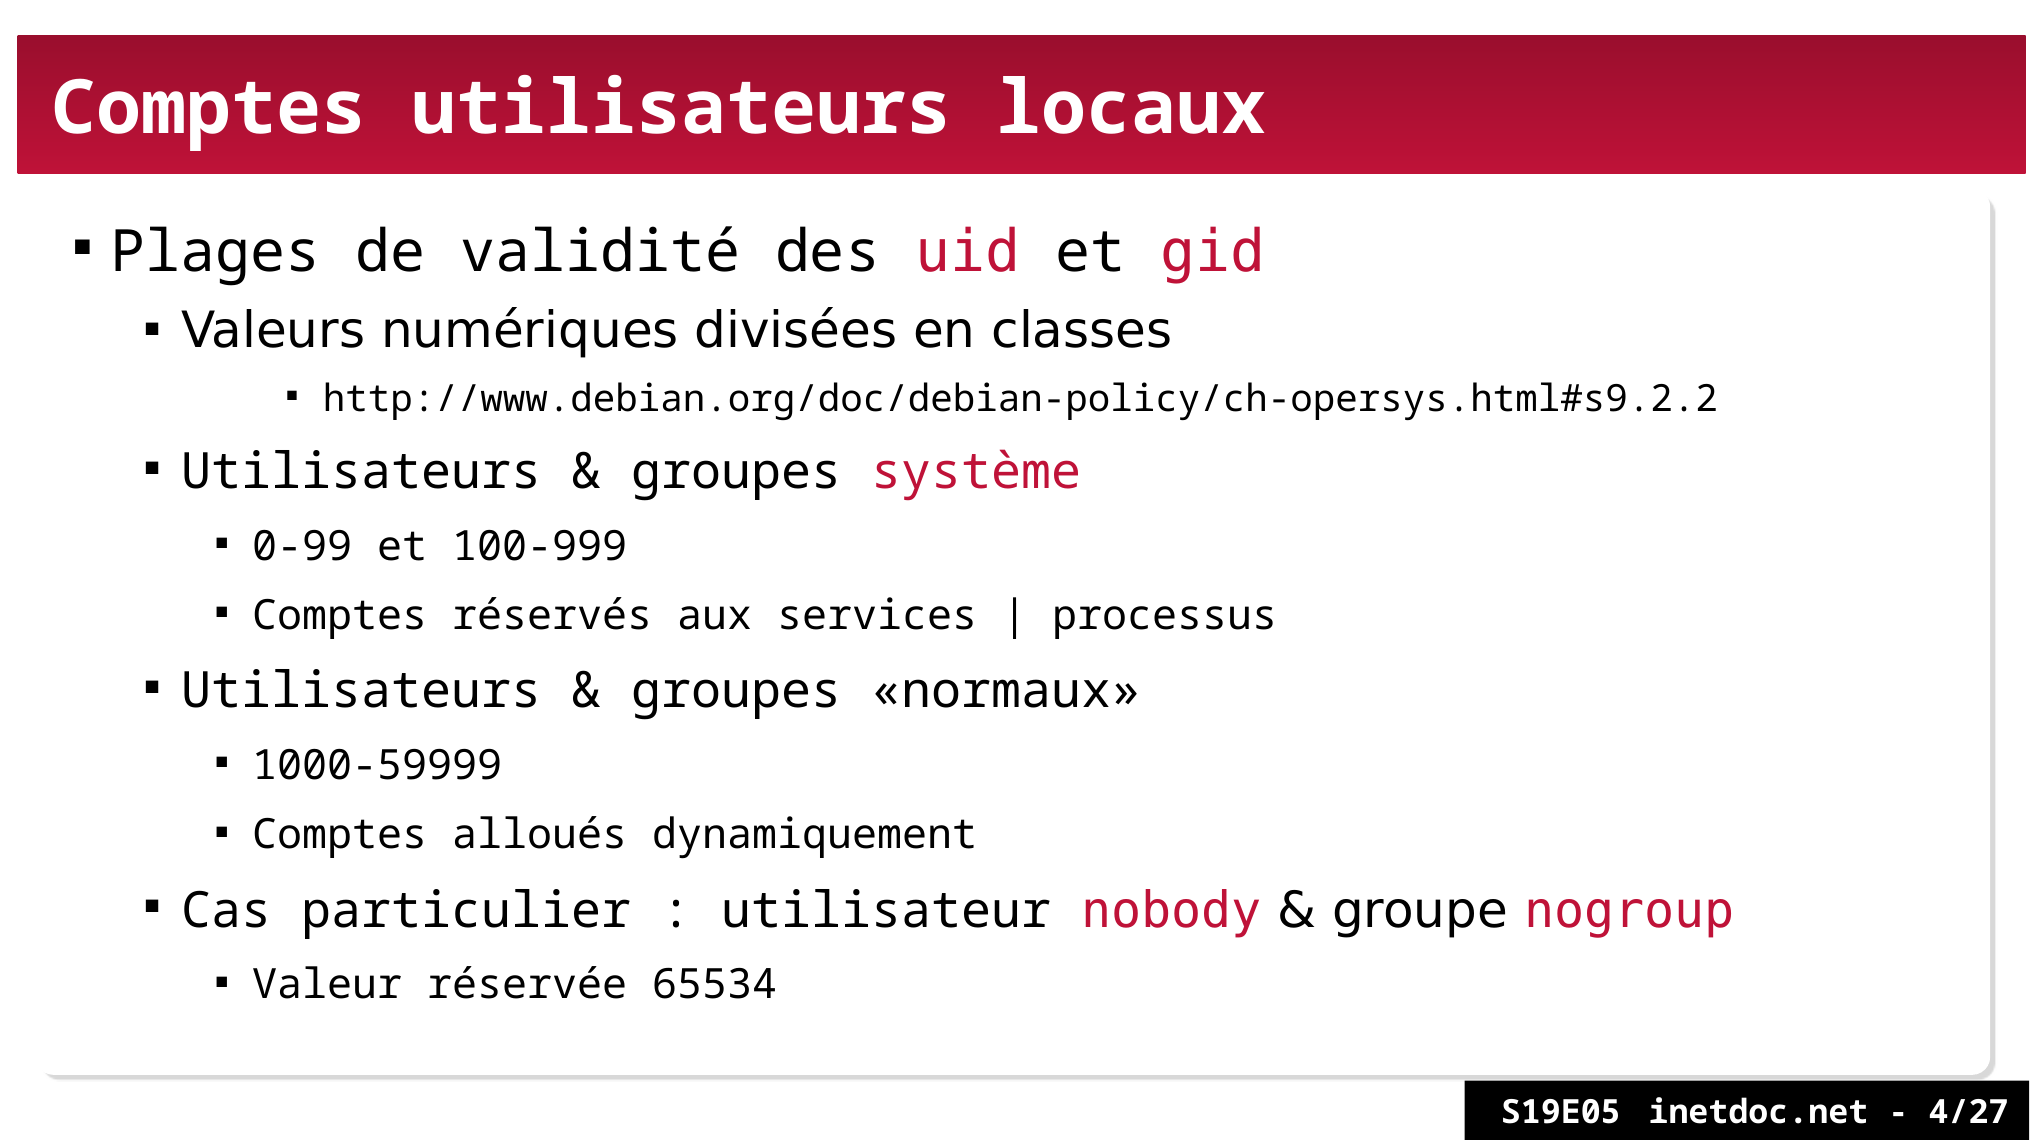

Comptes utilisateurs locaux
Plages de validité des uid et gid
Valeurs numériques divisées en classes
http://www.debian.org/doc/debian-policy/ch-opersys.html#s9.2.2
Utilisateurs & groupes système
0-99 et 100-999
Comptes réservés aux services | processus
Utilisateurs & groupes «normaux»
1000-59999
Comptes alloués dynamiquement
Cas particulier : utilisateur nobody & groupe nogroup
Valeur réservée 65534
S19E05	inetdoc.net - /27